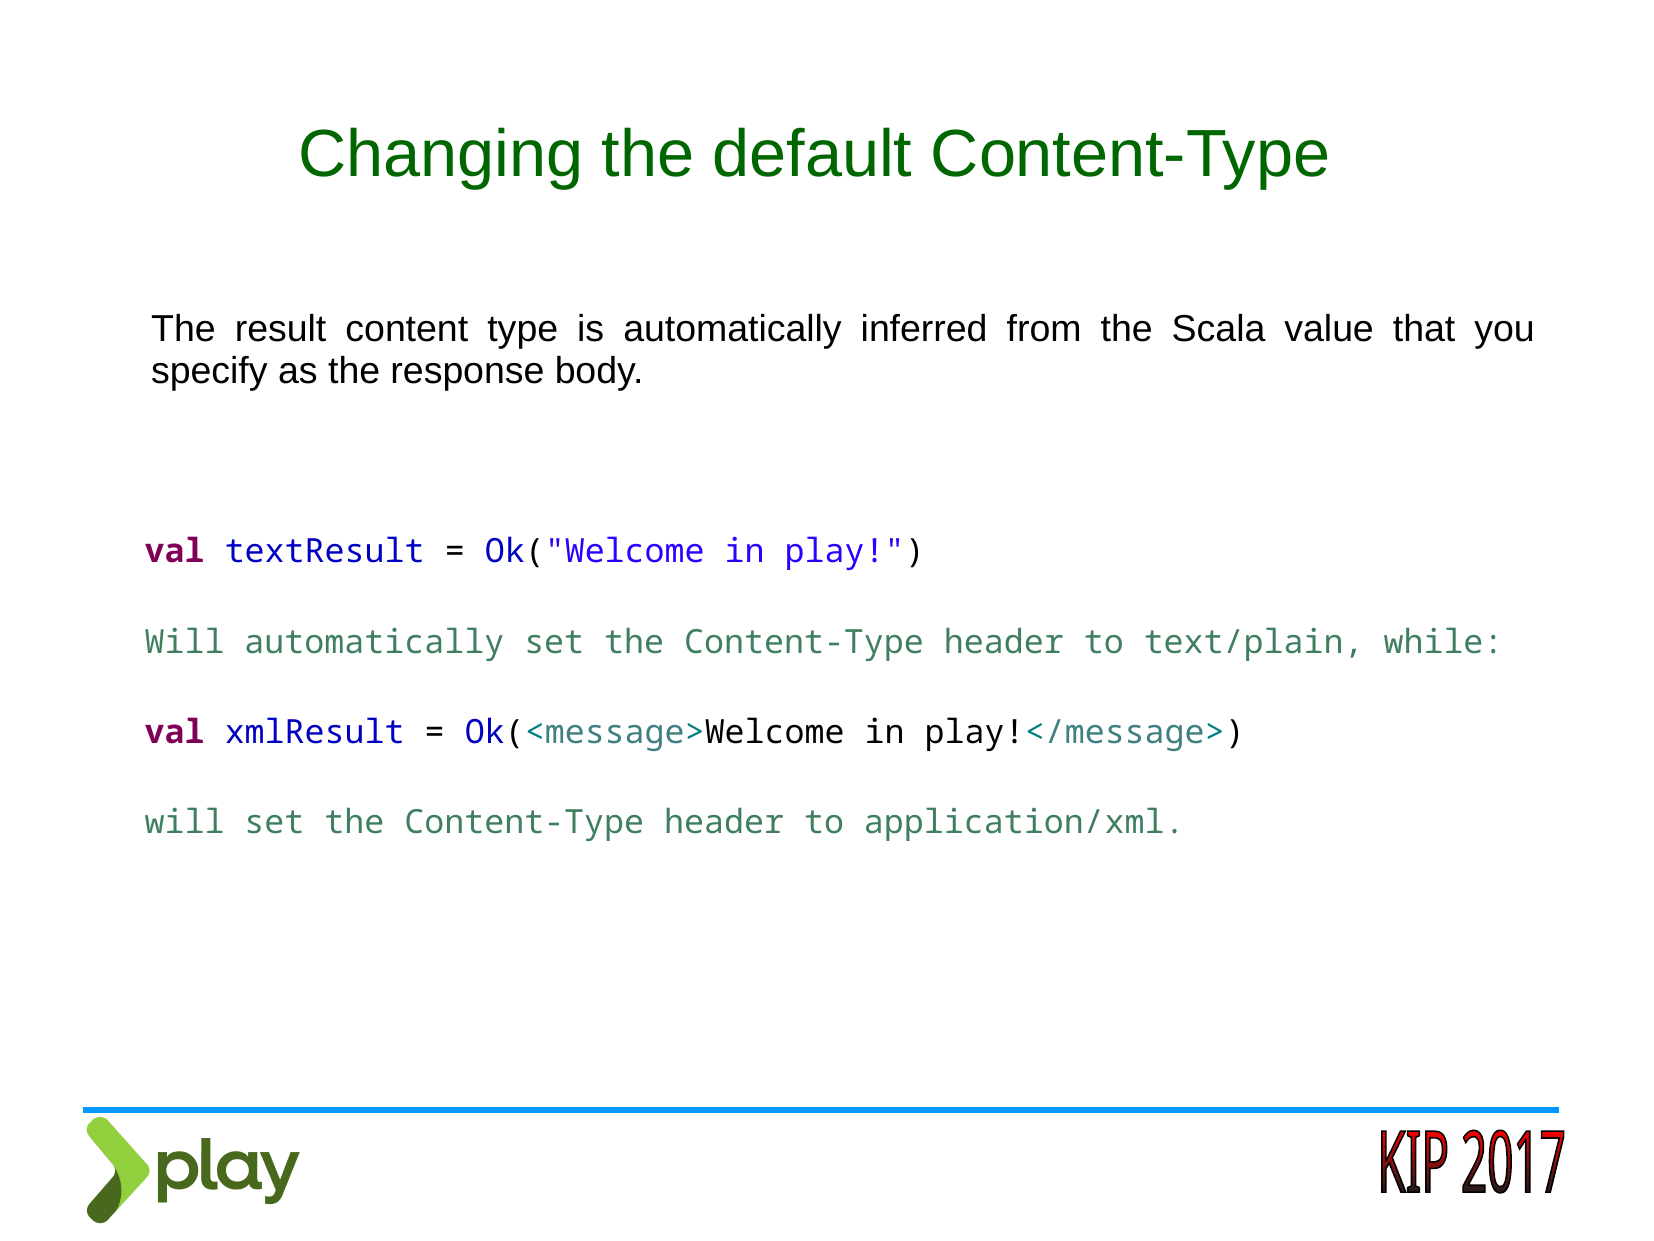

# Changing the default Content-Type
The result content type is automatically inferred from the Scala value that you specify as the response body.
val textResult = Ok("Welcome in play!")
Will automatically set the Content-Type header to text/plain, while:
val xmlResult = Ok(<message>Welcome in play!</message>)
will set the Content-Type header to application/xml.